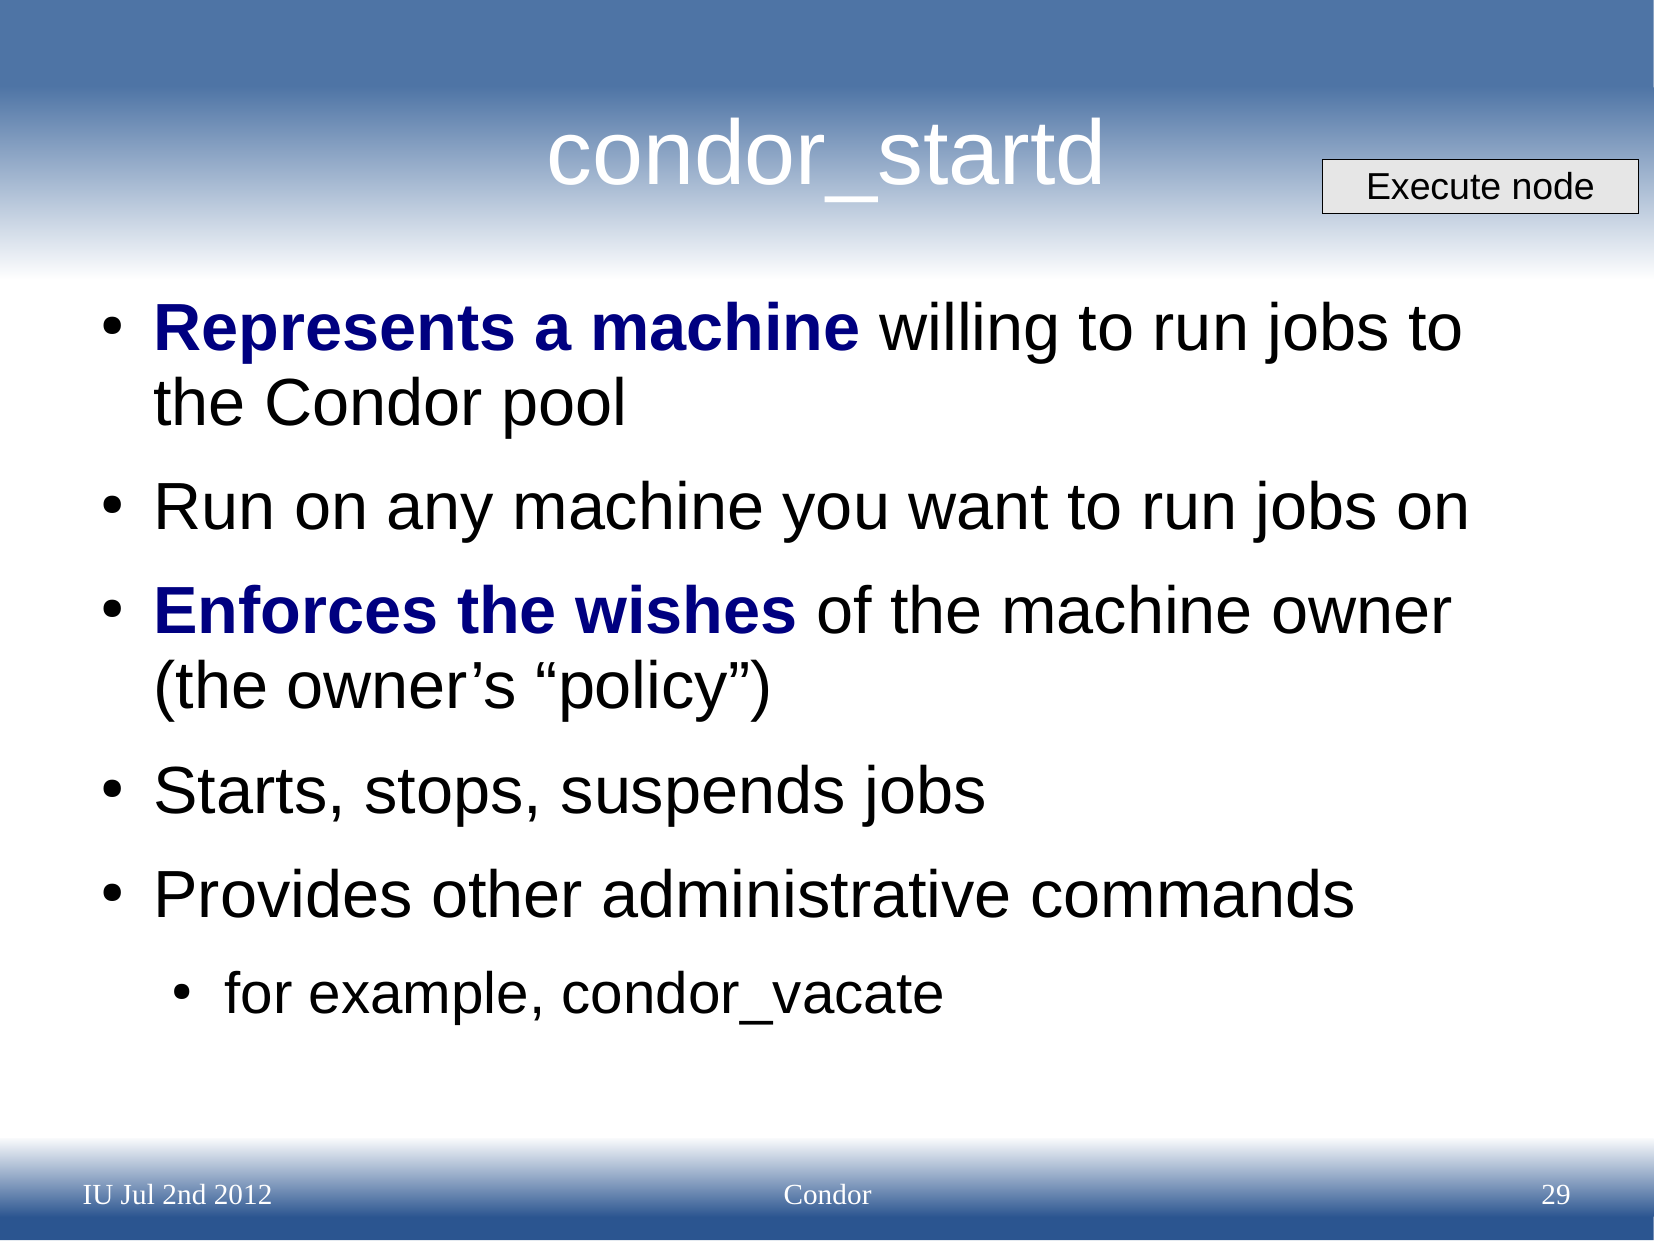

# condor_startd
Execute node
Represents a machine willing to run jobs to the Condor pool
Run on any machine you want to run jobs on
Enforces the wishes of the machine owner (the owner’s “policy”)
Starts, stops, suspends jobs
Provides other administrative commands
for example, condor_vacate
IU Jul 2nd 2012
Condor
29